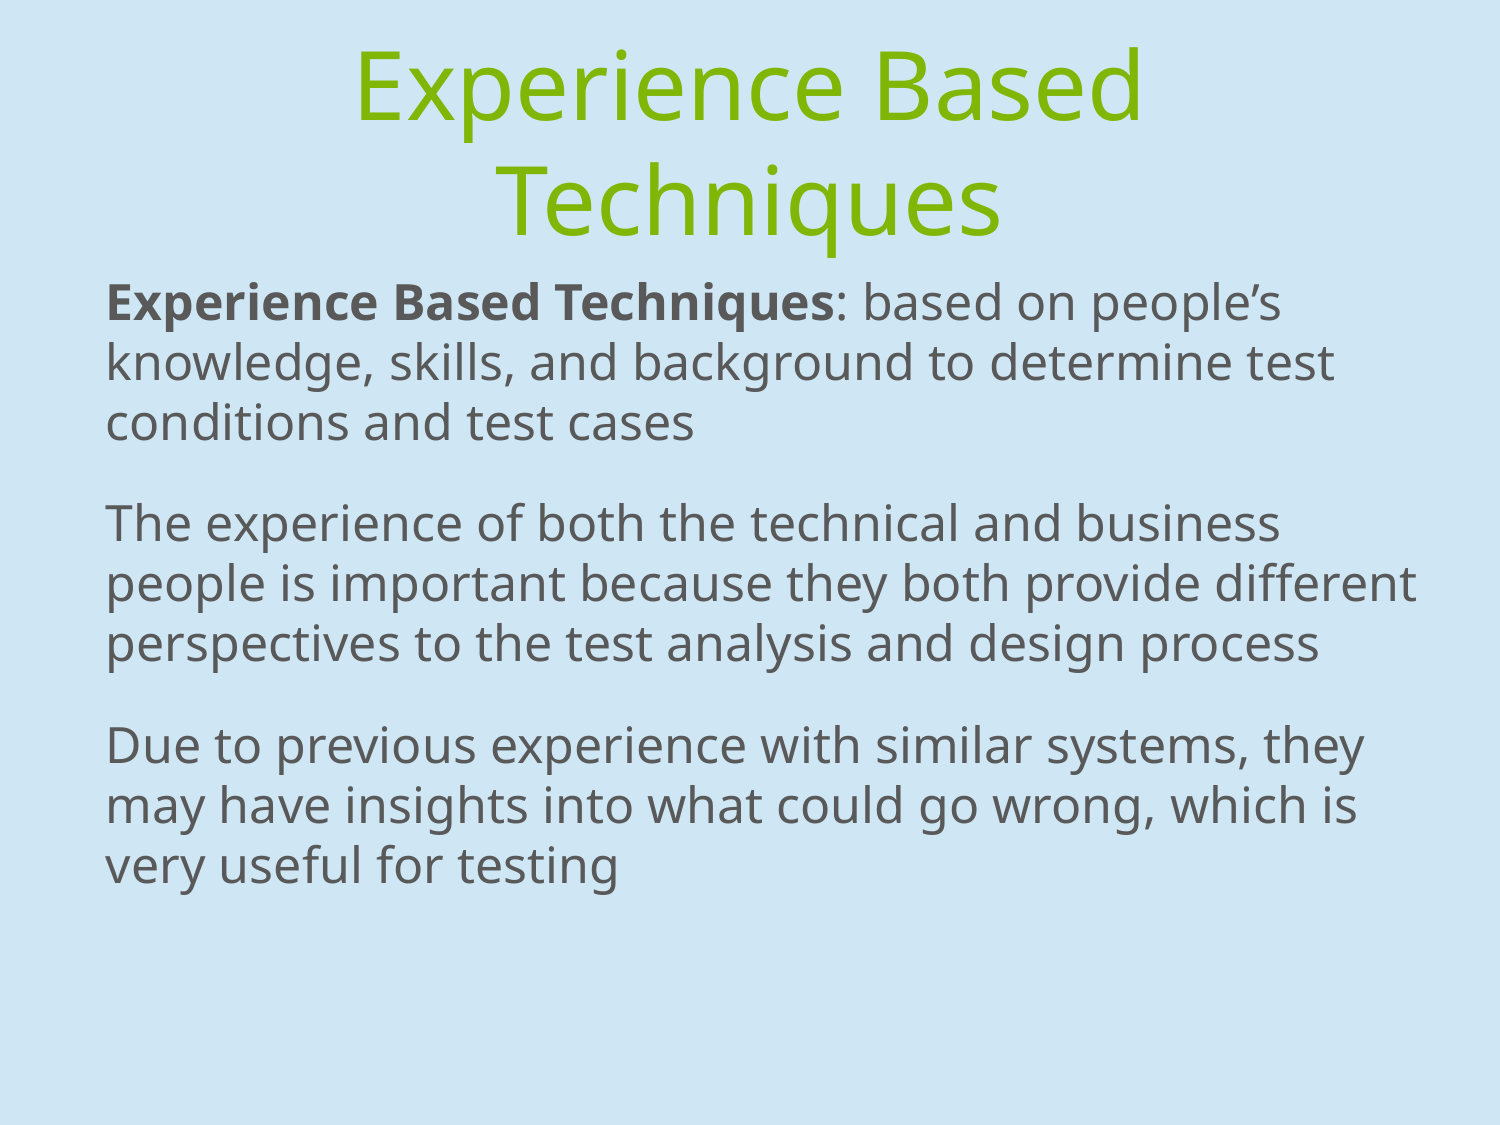

# Experience Based Techniques
Experience Based Techniques: based on people’s knowledge, skills, and background to determine test conditions and test cases
The experience of both the technical and business people is important because they both provide different perspectives to the test analysis and design process
Due to previous experience with similar systems, they may have insights into what could go wrong, which is very useful for testing